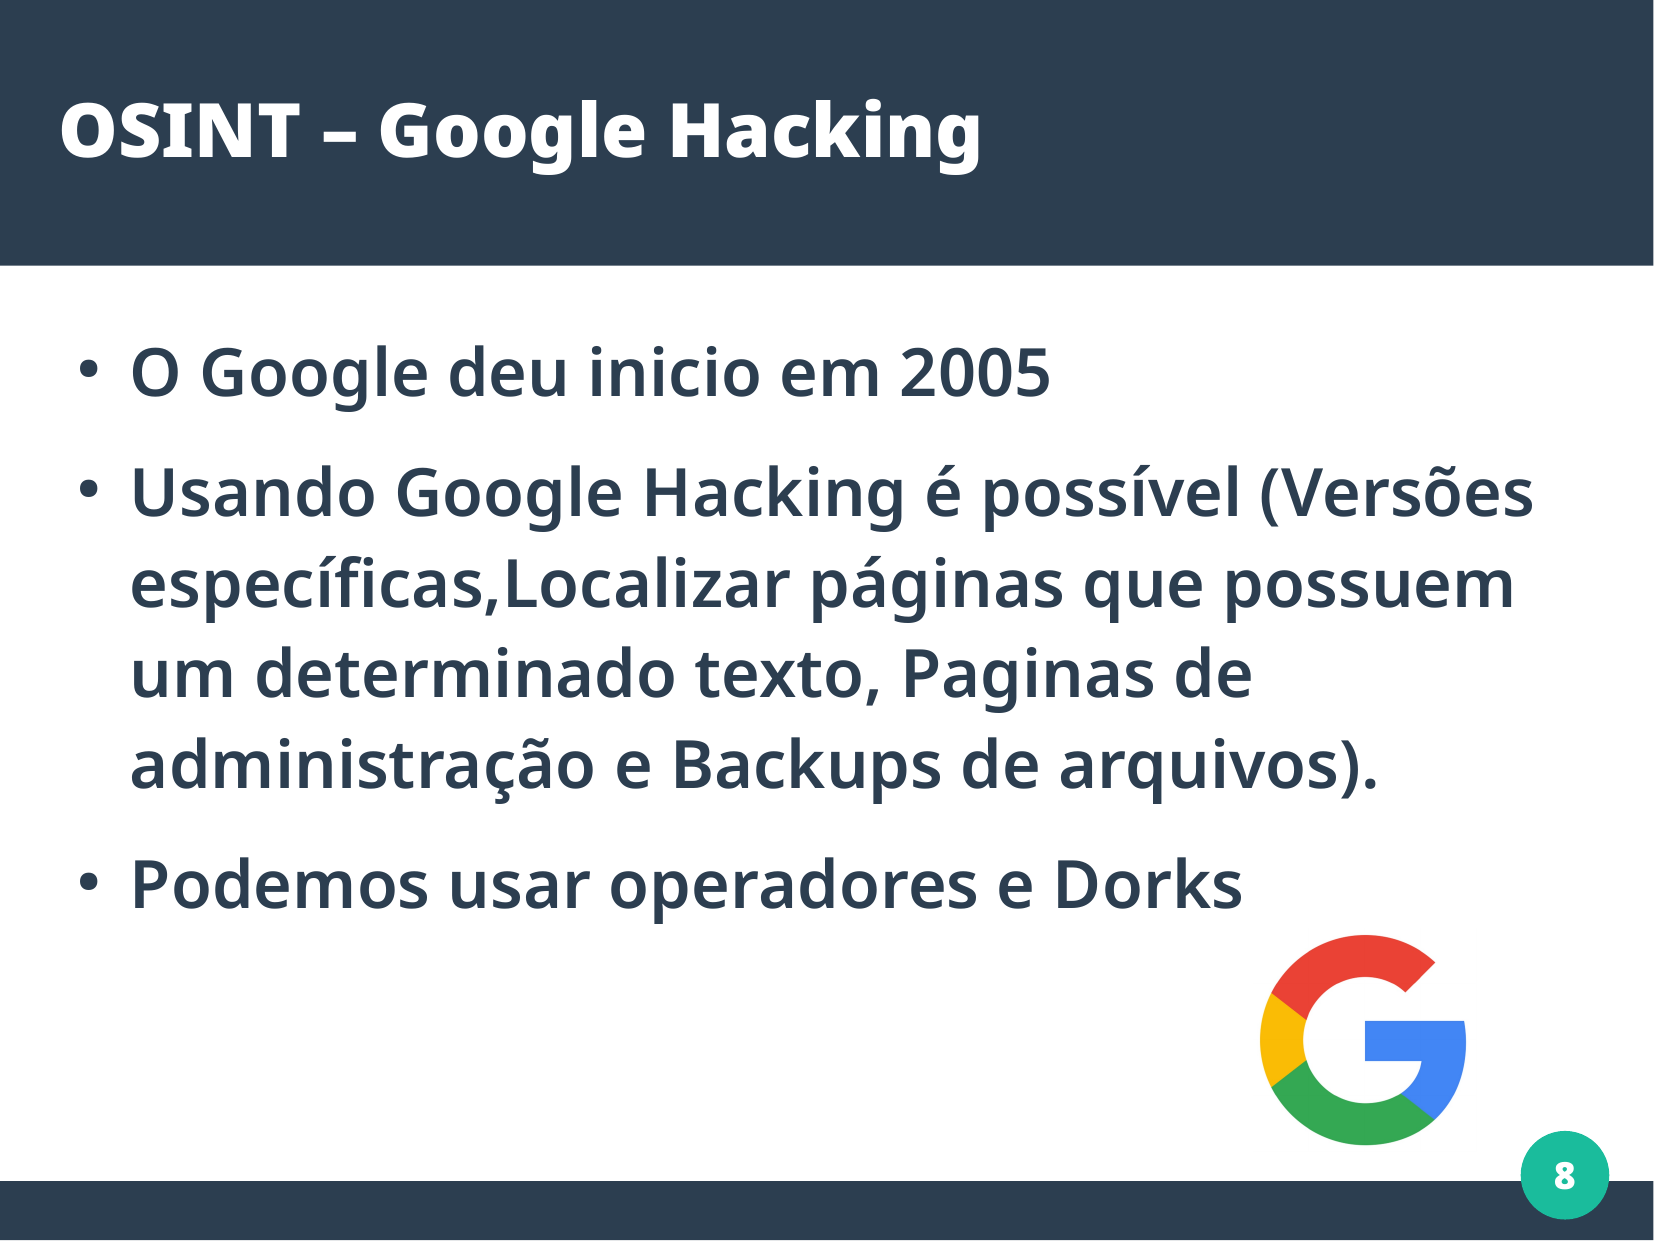

# OSINT – Google Hacking
O Google deu inicio em 2005
Usando Google Hacking é possível (Versões específicas,Localizar páginas que possuem um determinado texto, Paginas de administração e Backups de arquivos).
Podemos usar operadores e Dorks
8